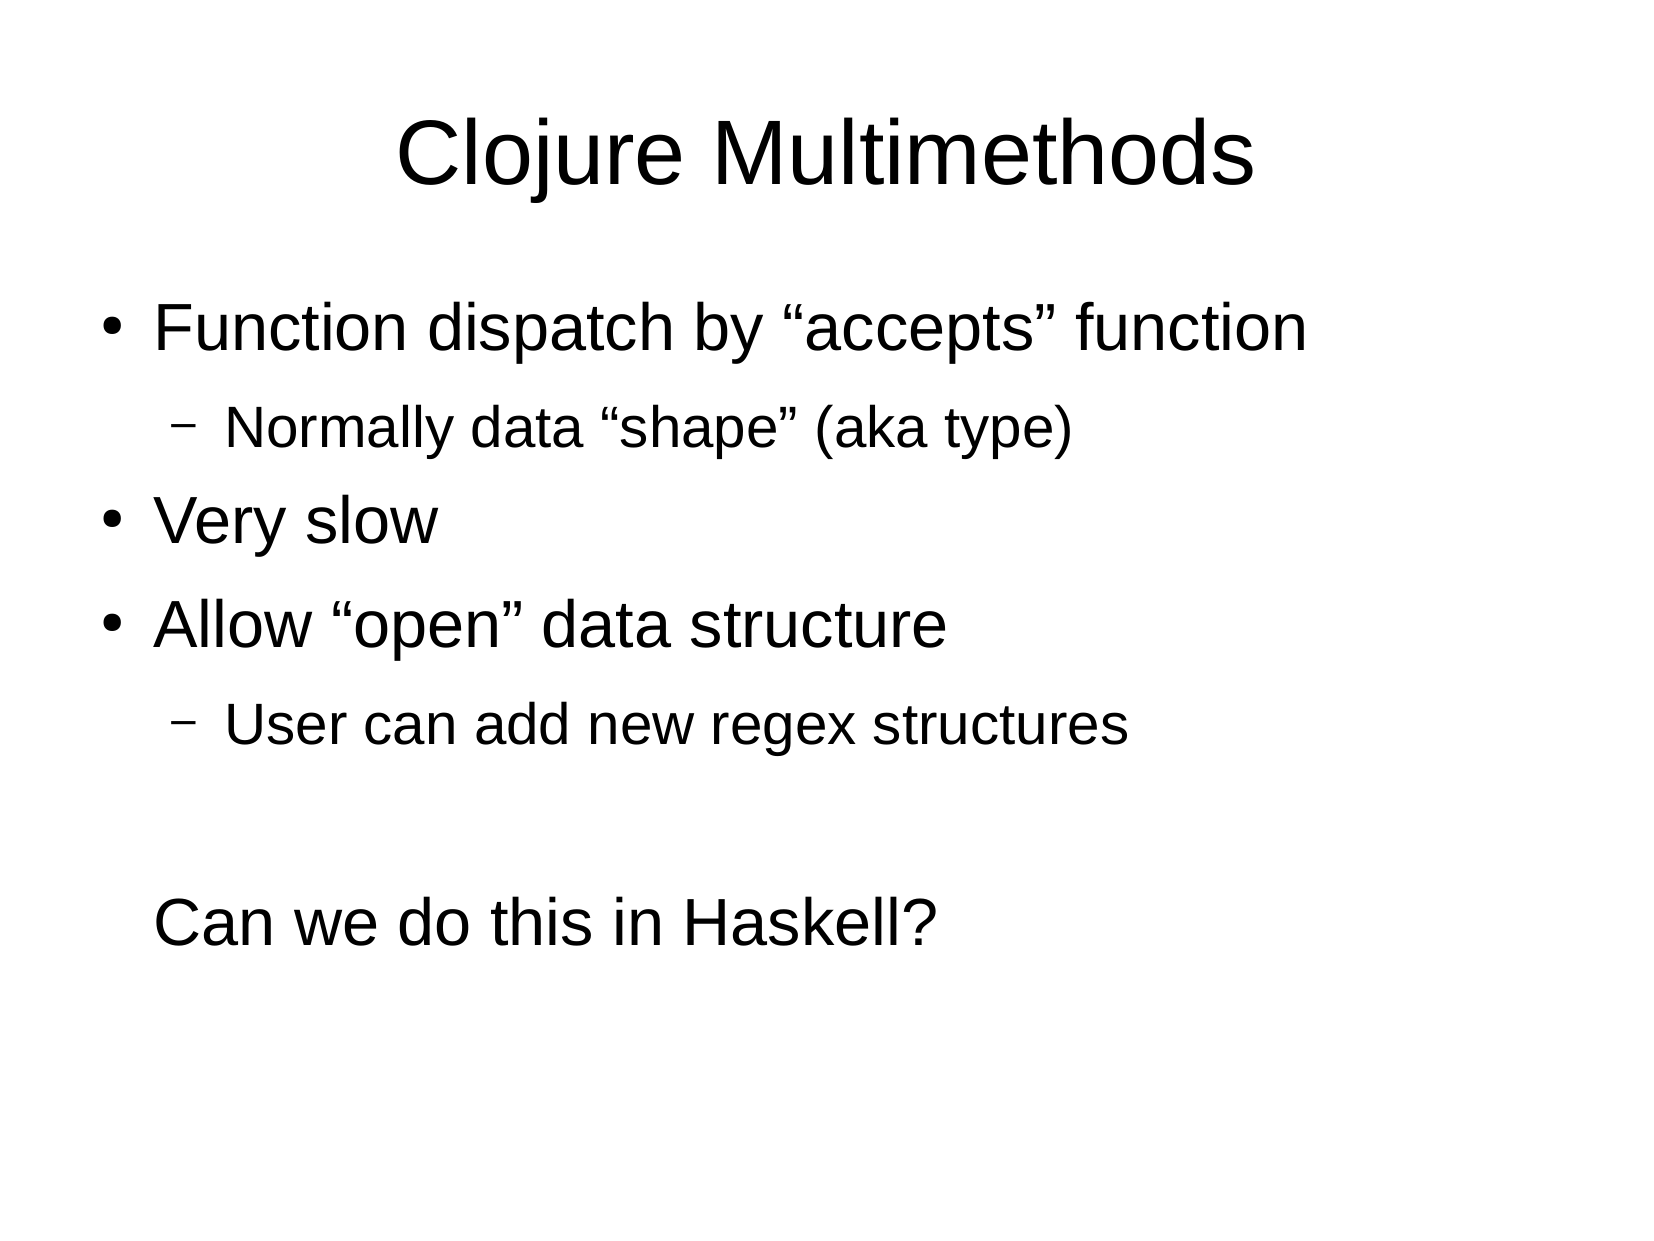

# Clojure Multimethods
Function dispatch by “accepts” function
Normally data “shape” (aka type)
Very slow
Allow “open” data structure
User can add new regex structures
Can we do this in Haskell?